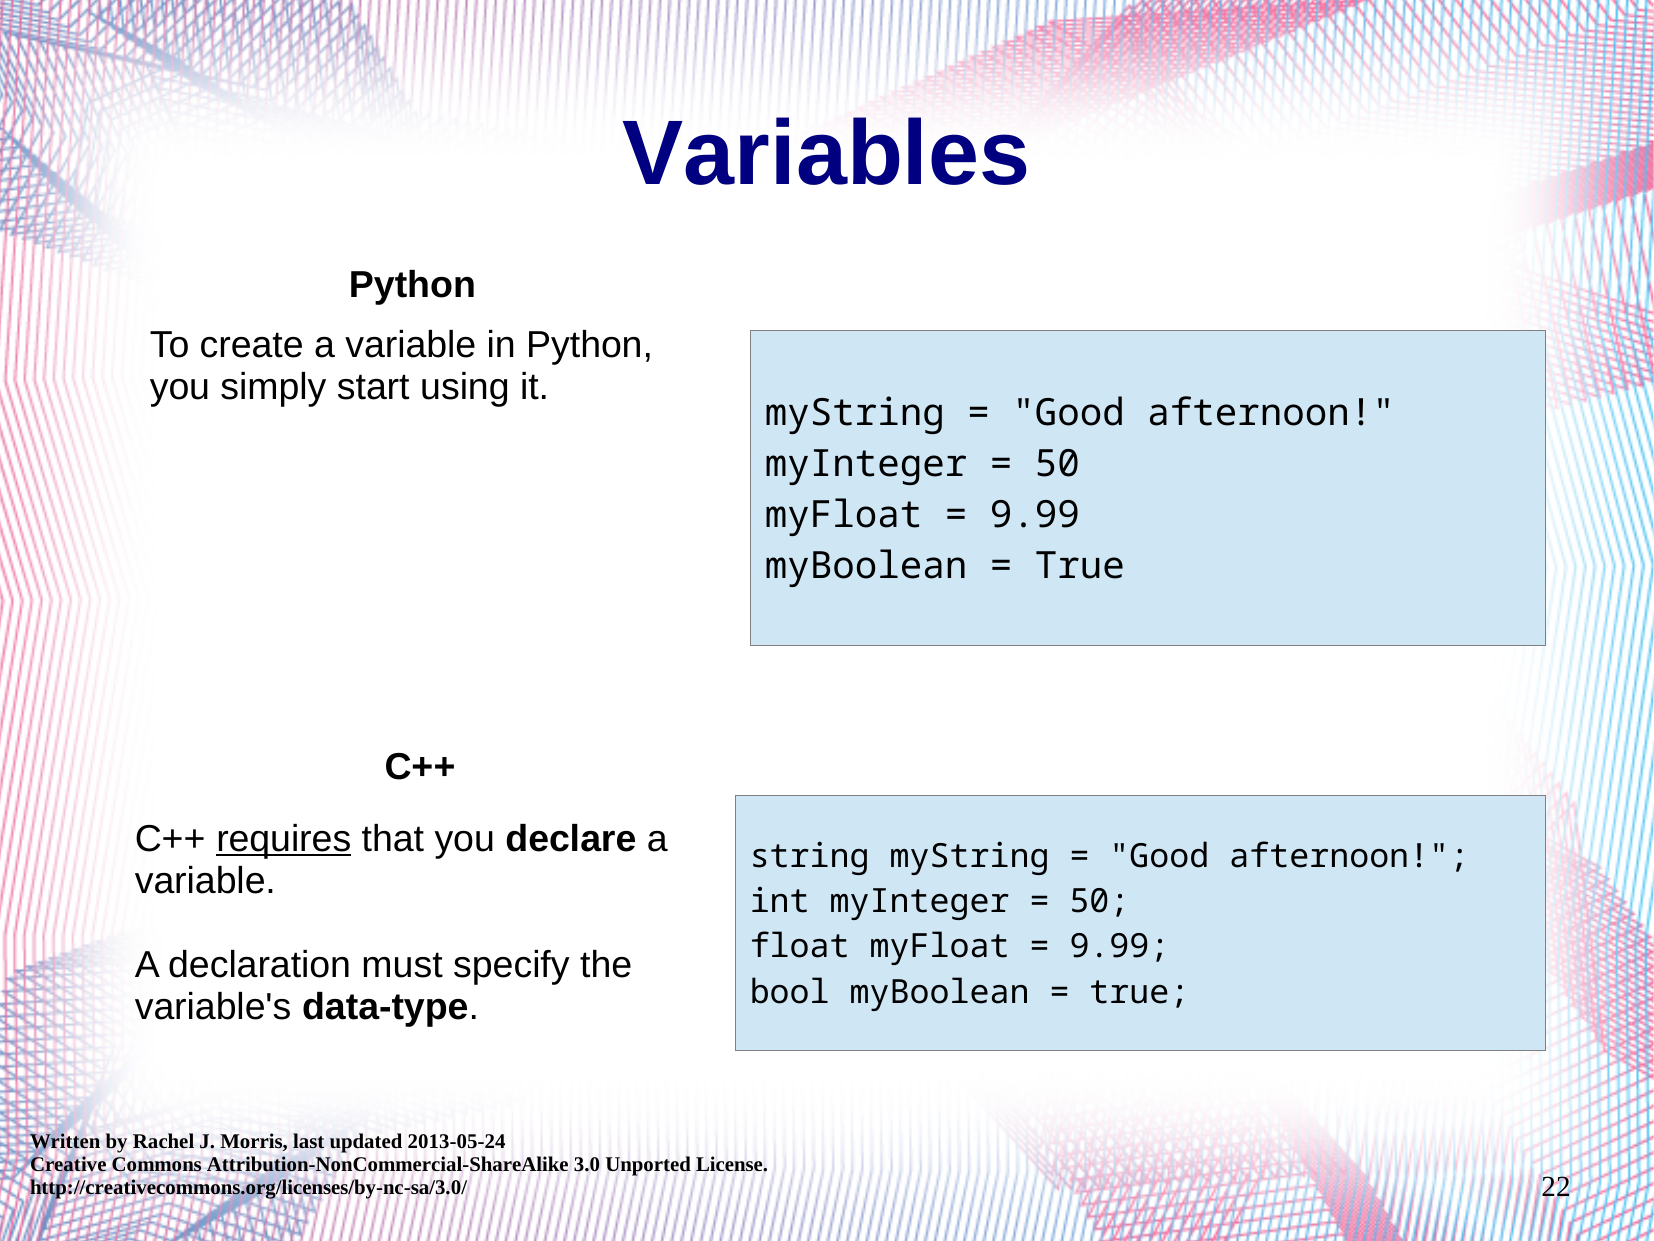

# Variables
Python
To create a variable in Python, you simply start using it.
myString = "Good afternoon!"
myInteger = 50
myFloat = 9.99
myBoolean = True
C++
string myString = "Good afternoon!";
int myInteger = 50;
float myFloat = 9.99;
bool myBoolean = true;
C++ requires that you declare a variable.
A declaration must specify the variable's data-type.
22